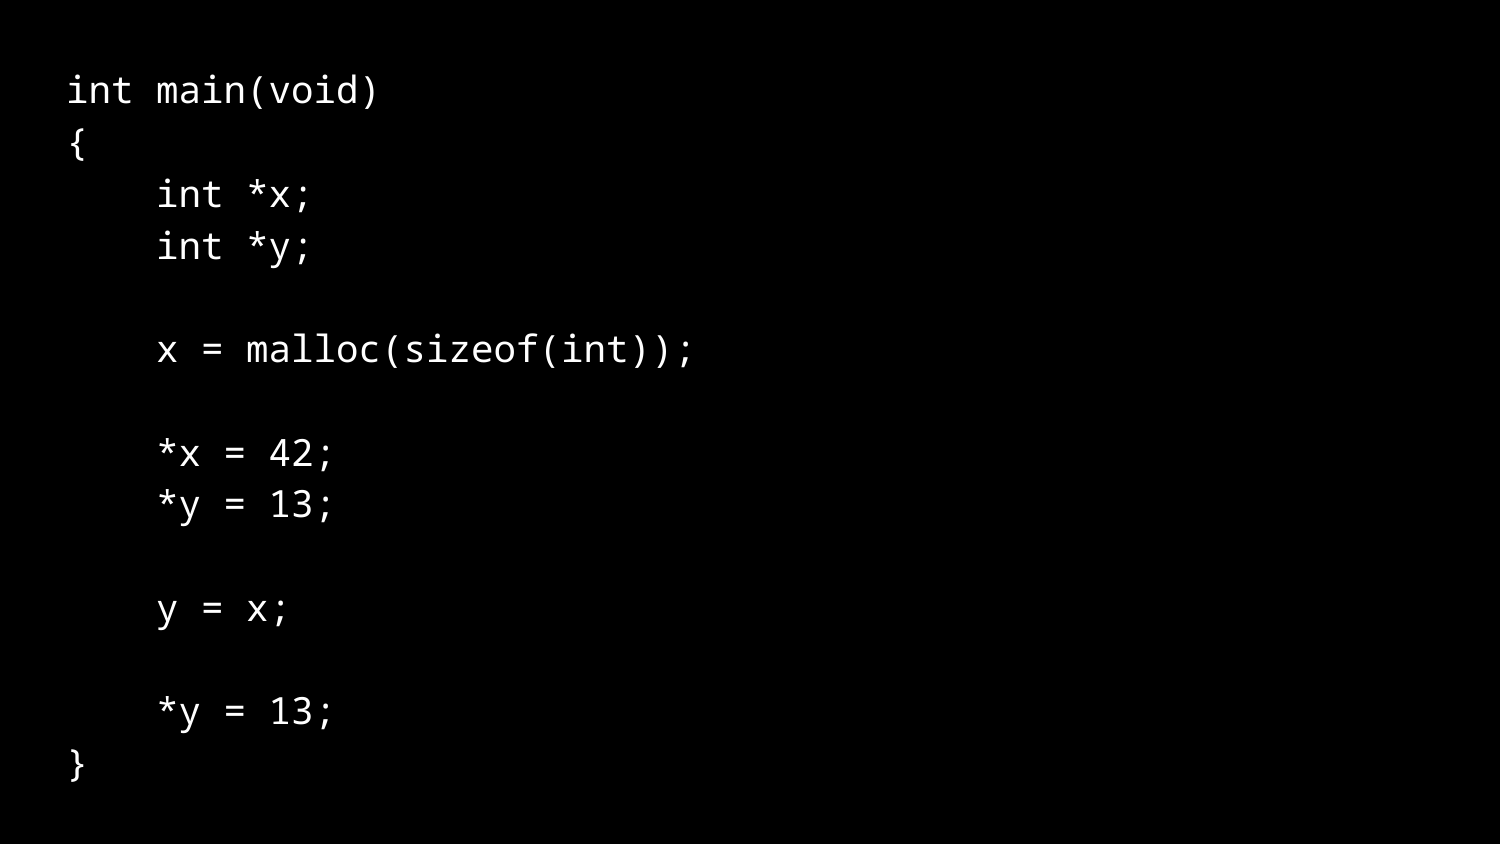

# int main(void)
{
 int *x;
 int *y;
 x = malloc(sizeof(int));
 *x = 42;
 *y = 13;
 y = x;
 *y = 13;
}